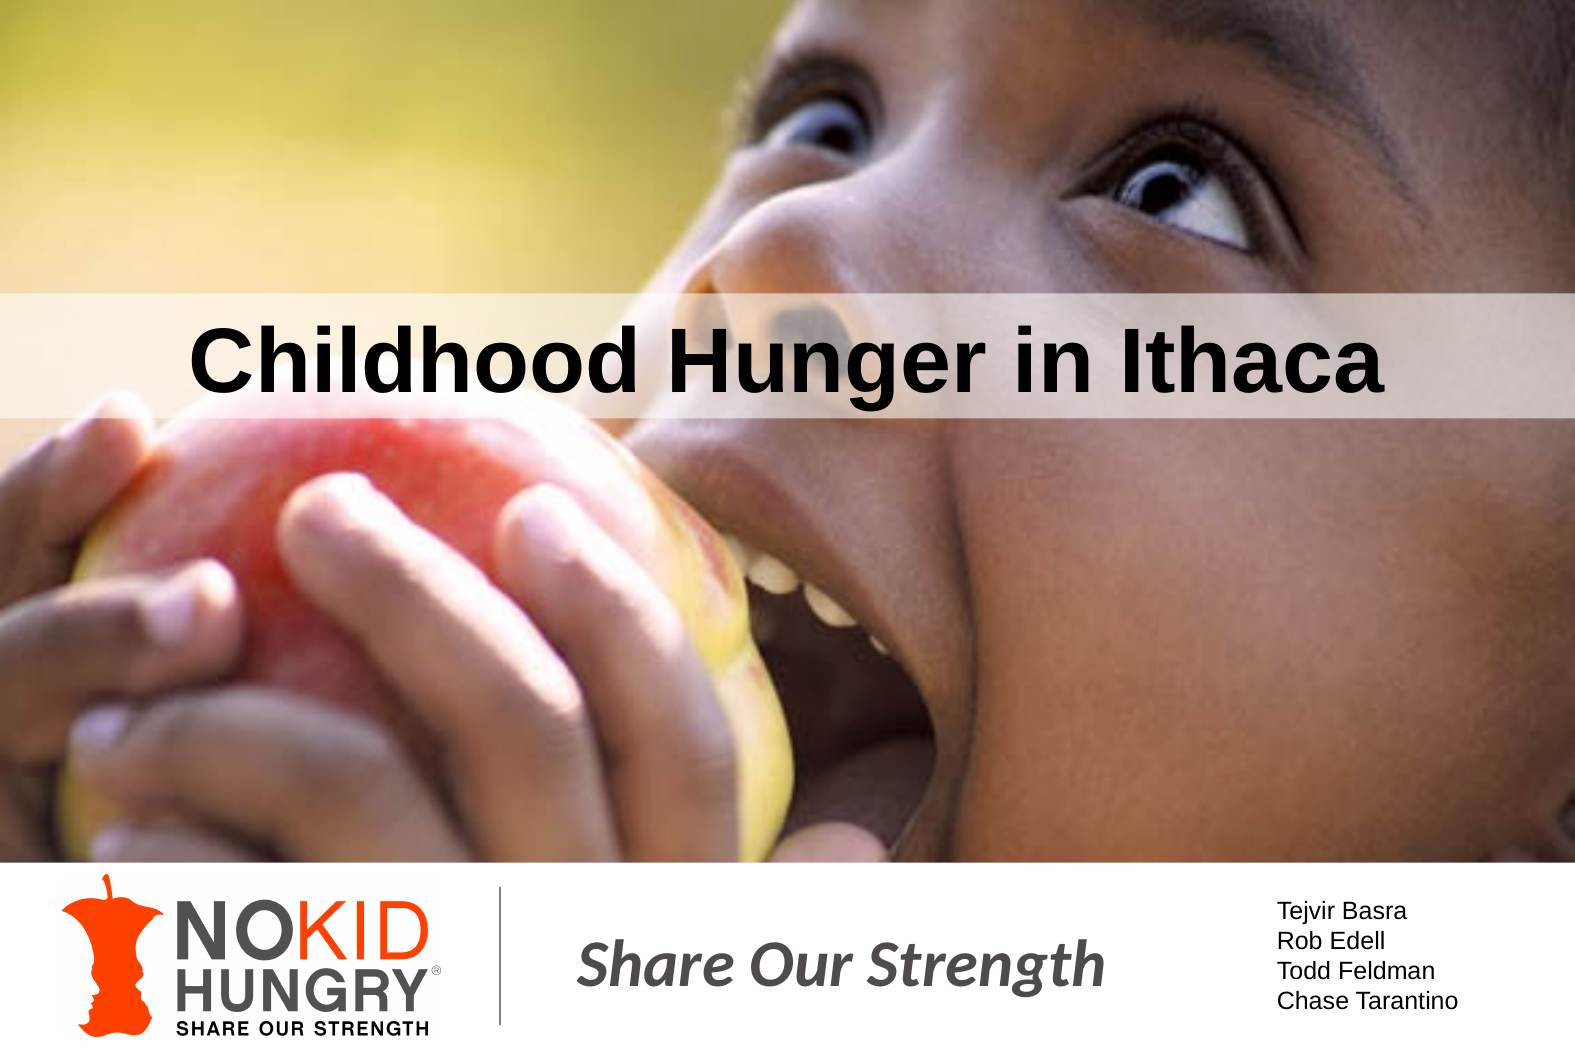

Childhood Hunger in Ithaca
Tejvir Basra
Rob Edell
Todd Feldman
Chase Tarantino
Share Our Strength